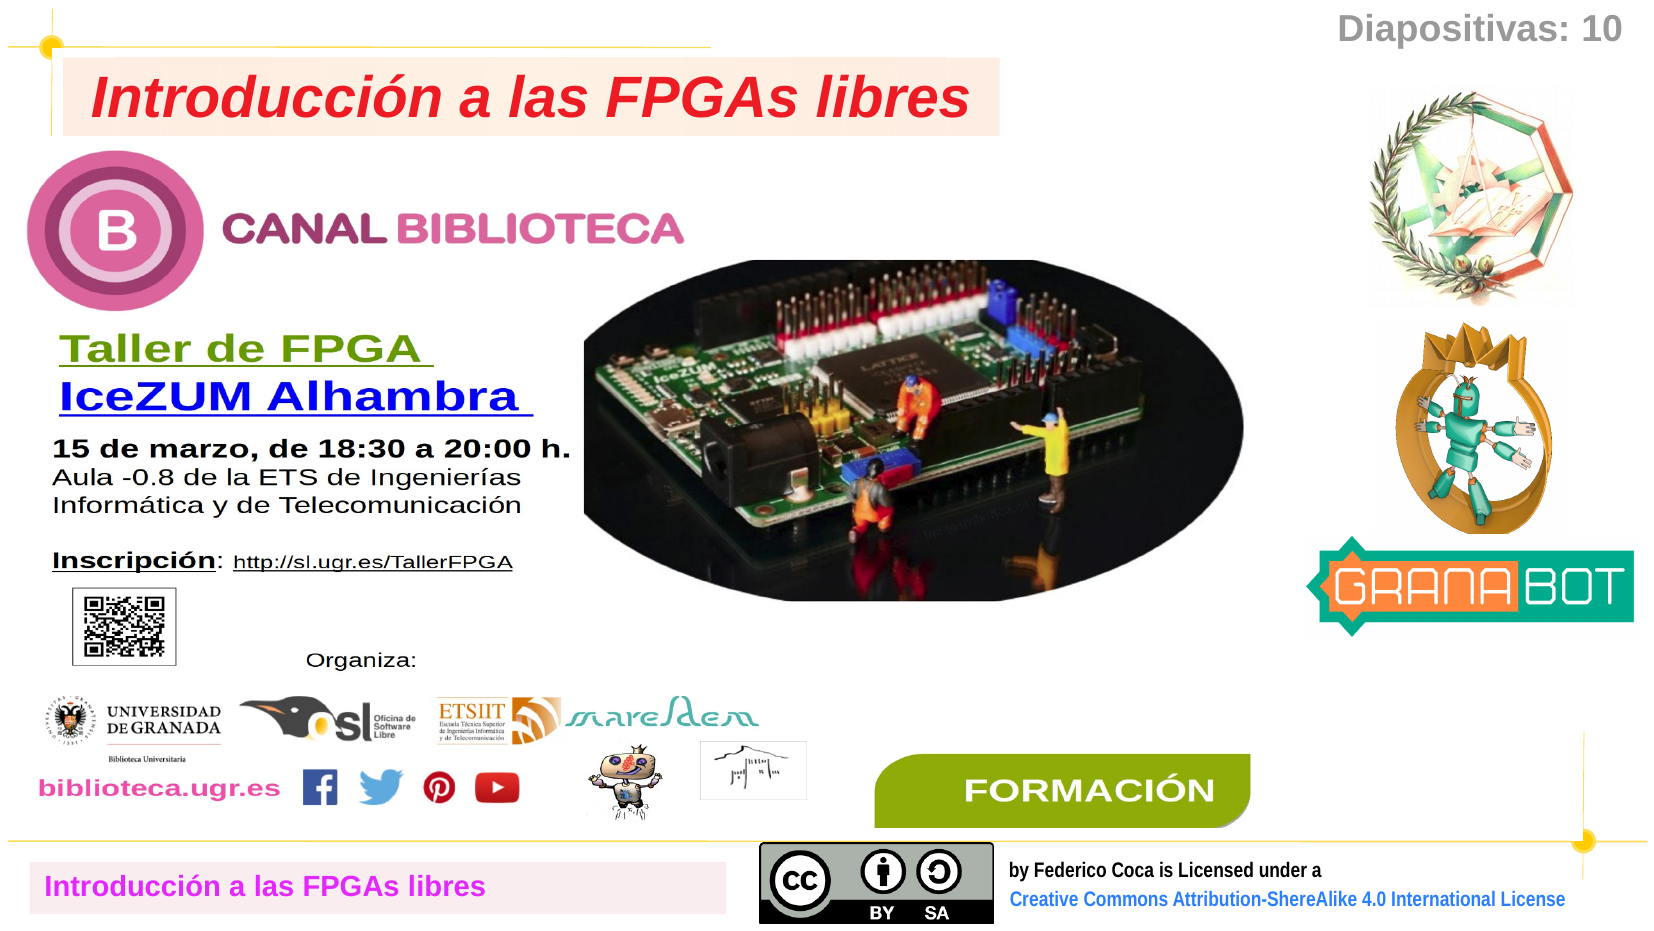

Diapositivas: 10
Introducción a las FPGAs libres
Introducción a las FPGAs libres